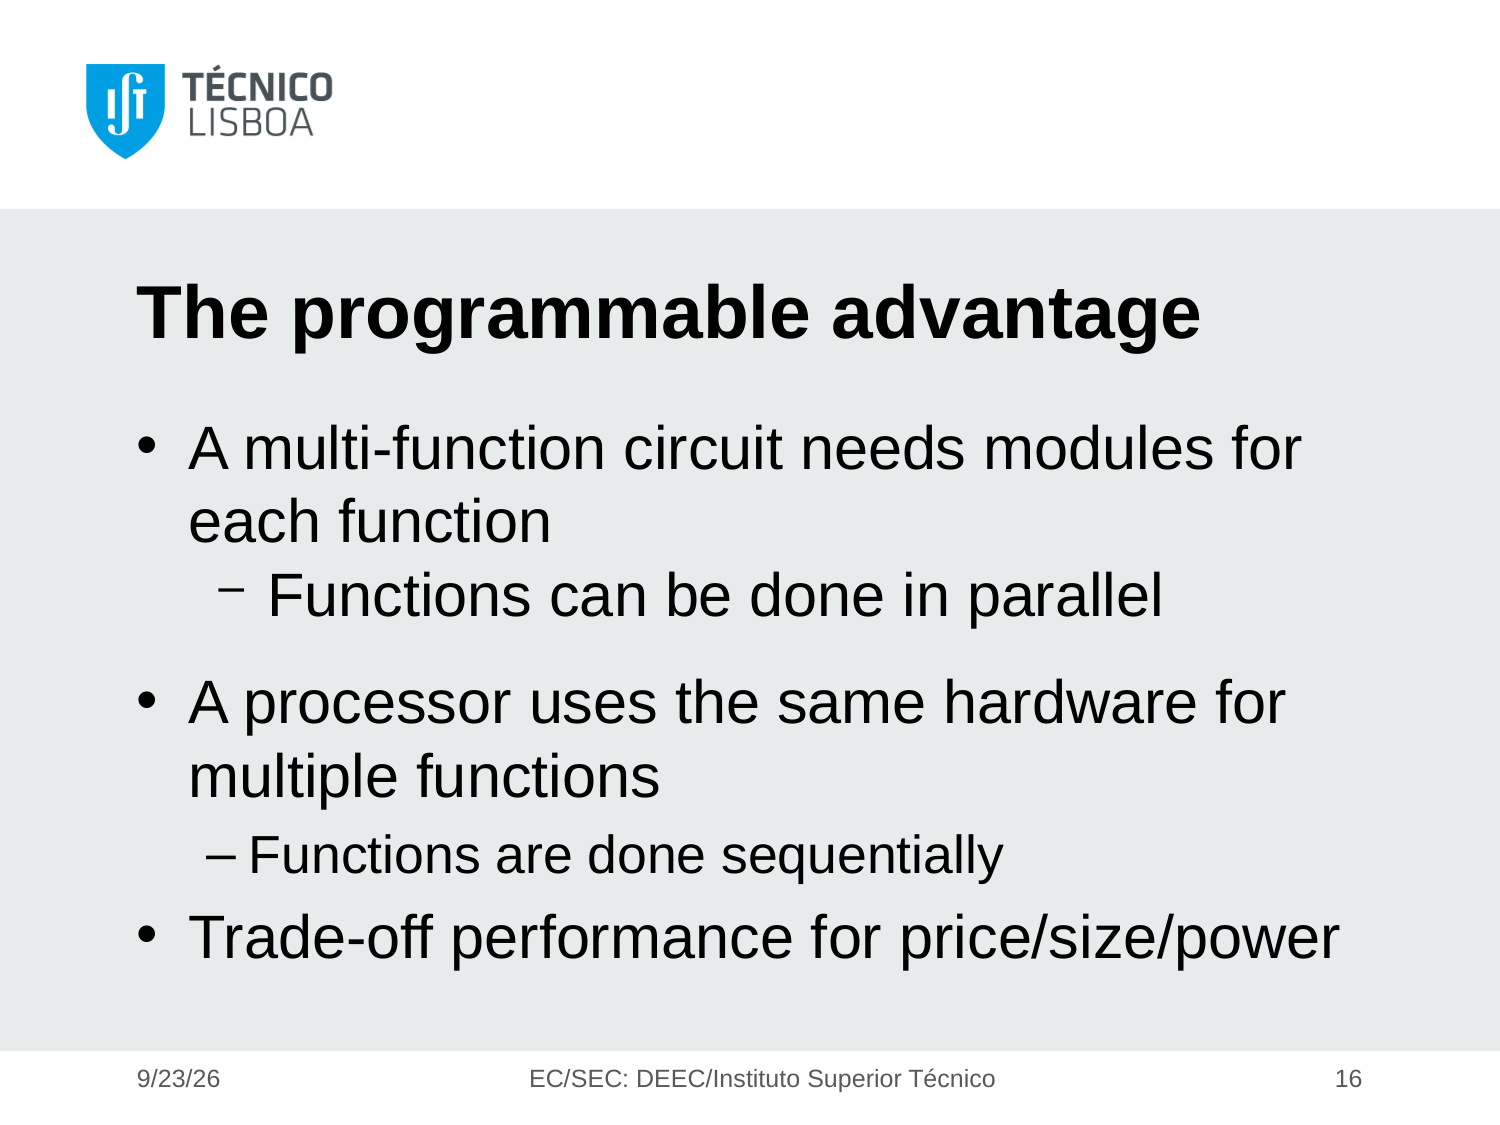

# The programmable advantage
A multi-function circuit needs modules for each function
Functions can be done in parallel
A processor uses the same hardware for multiple functions
Functions are done sequentially
Trade-off performance for price/size/power
EC/SEC: DEEC/Instituto Superior Técnico